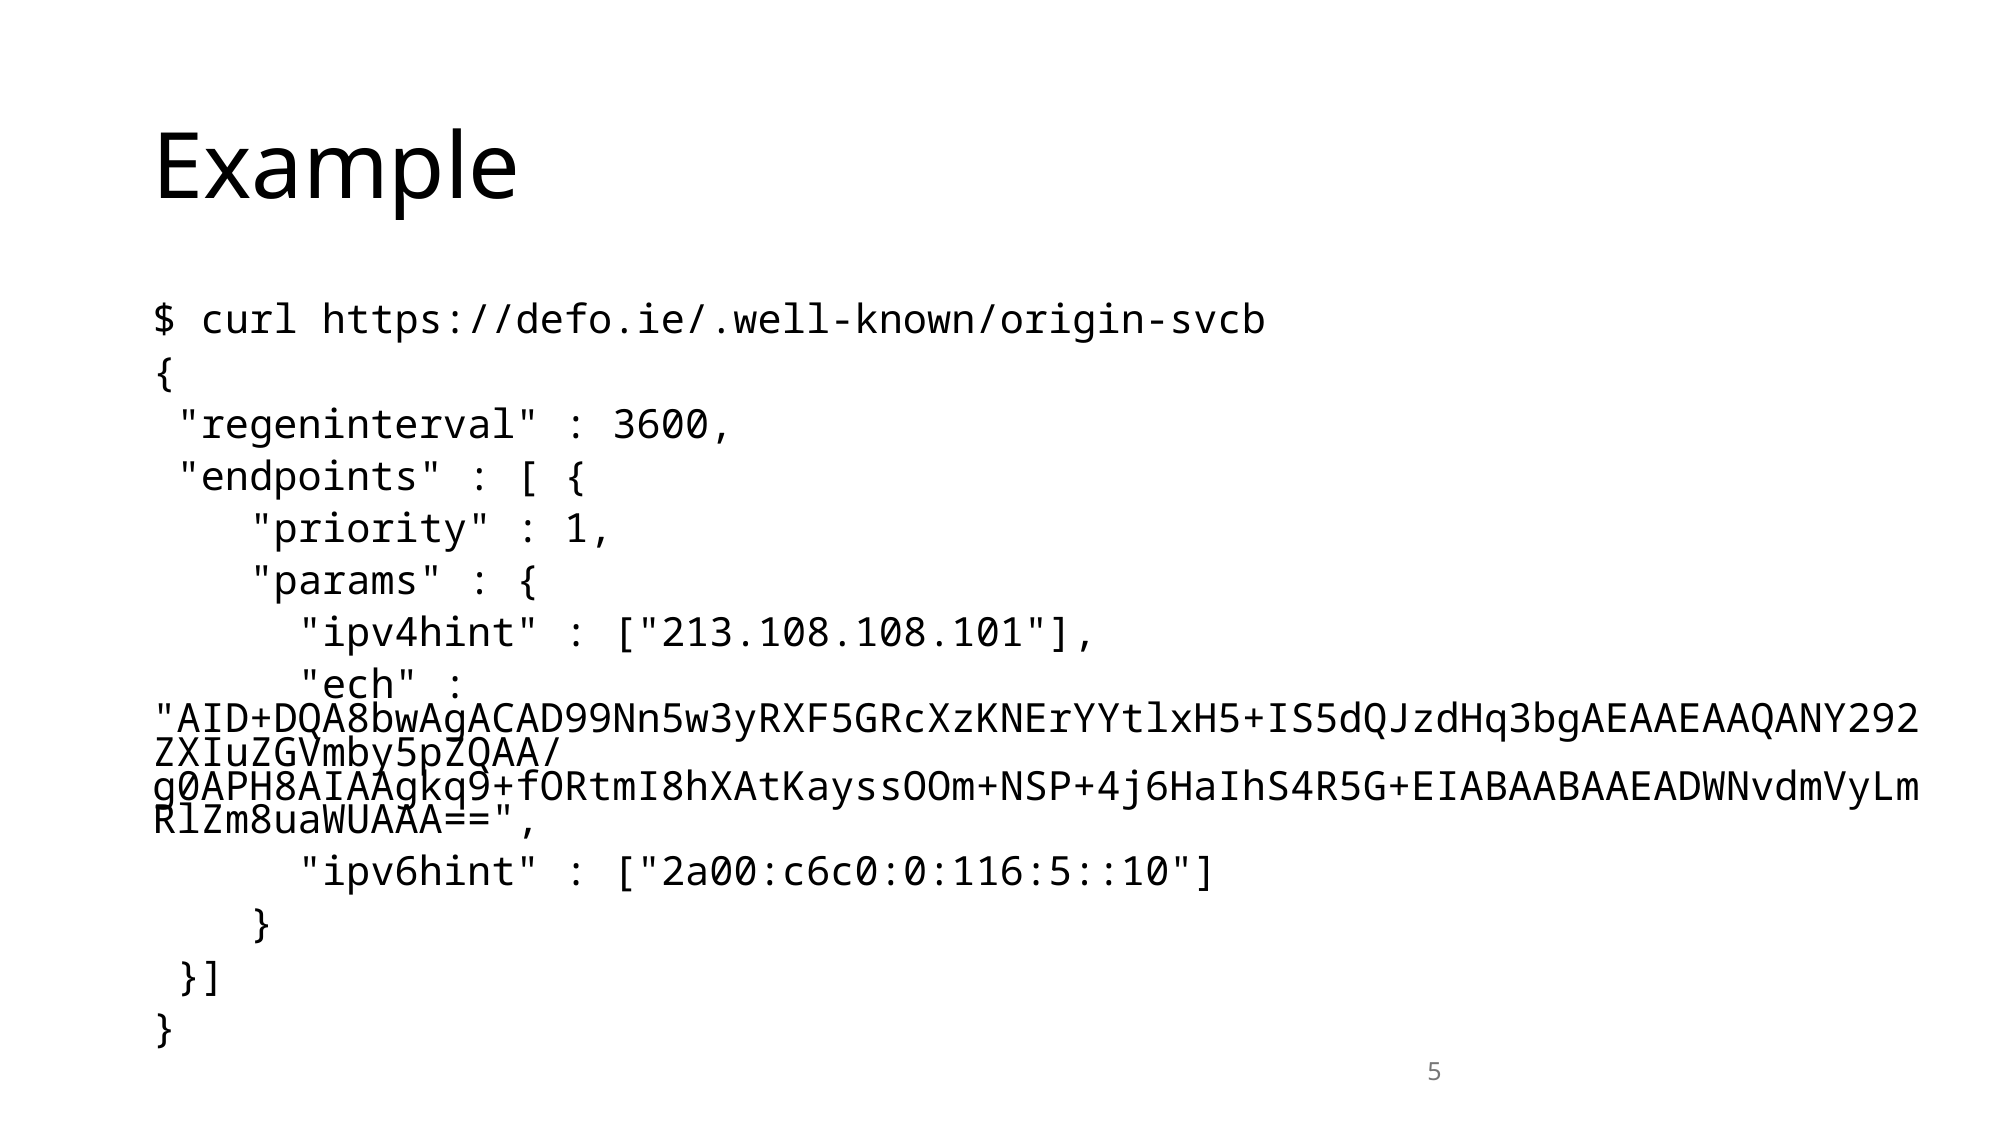

# Example
$ curl https://defo.ie/.well-known/origin-svcb
{
 "regeninterval" : 3600,
 "endpoints" : [ {
 "priority" : 1,
 "params" : {
 "ipv4hint" : ["213.108.108.101"],
 "ech" : "AID+DQA8bwAgACAD99Nn5w3yRXF5GRcXzKNErYYtlxH5+IS5dQJzdHq3bgAEAAEAAQANY292ZXIuZGVmby5pZQAA/g0APH8AIAAgkq9+fORtmI8hXAtKayssOOm+NSP+4j6HaIhS4R5G+EIABAABAAEADWNvdmVyLmRlZm8uaWUAAA==",
 "ipv6hint" : ["2a00:c6c0:0:116:5::10"]
 }
 }]
}